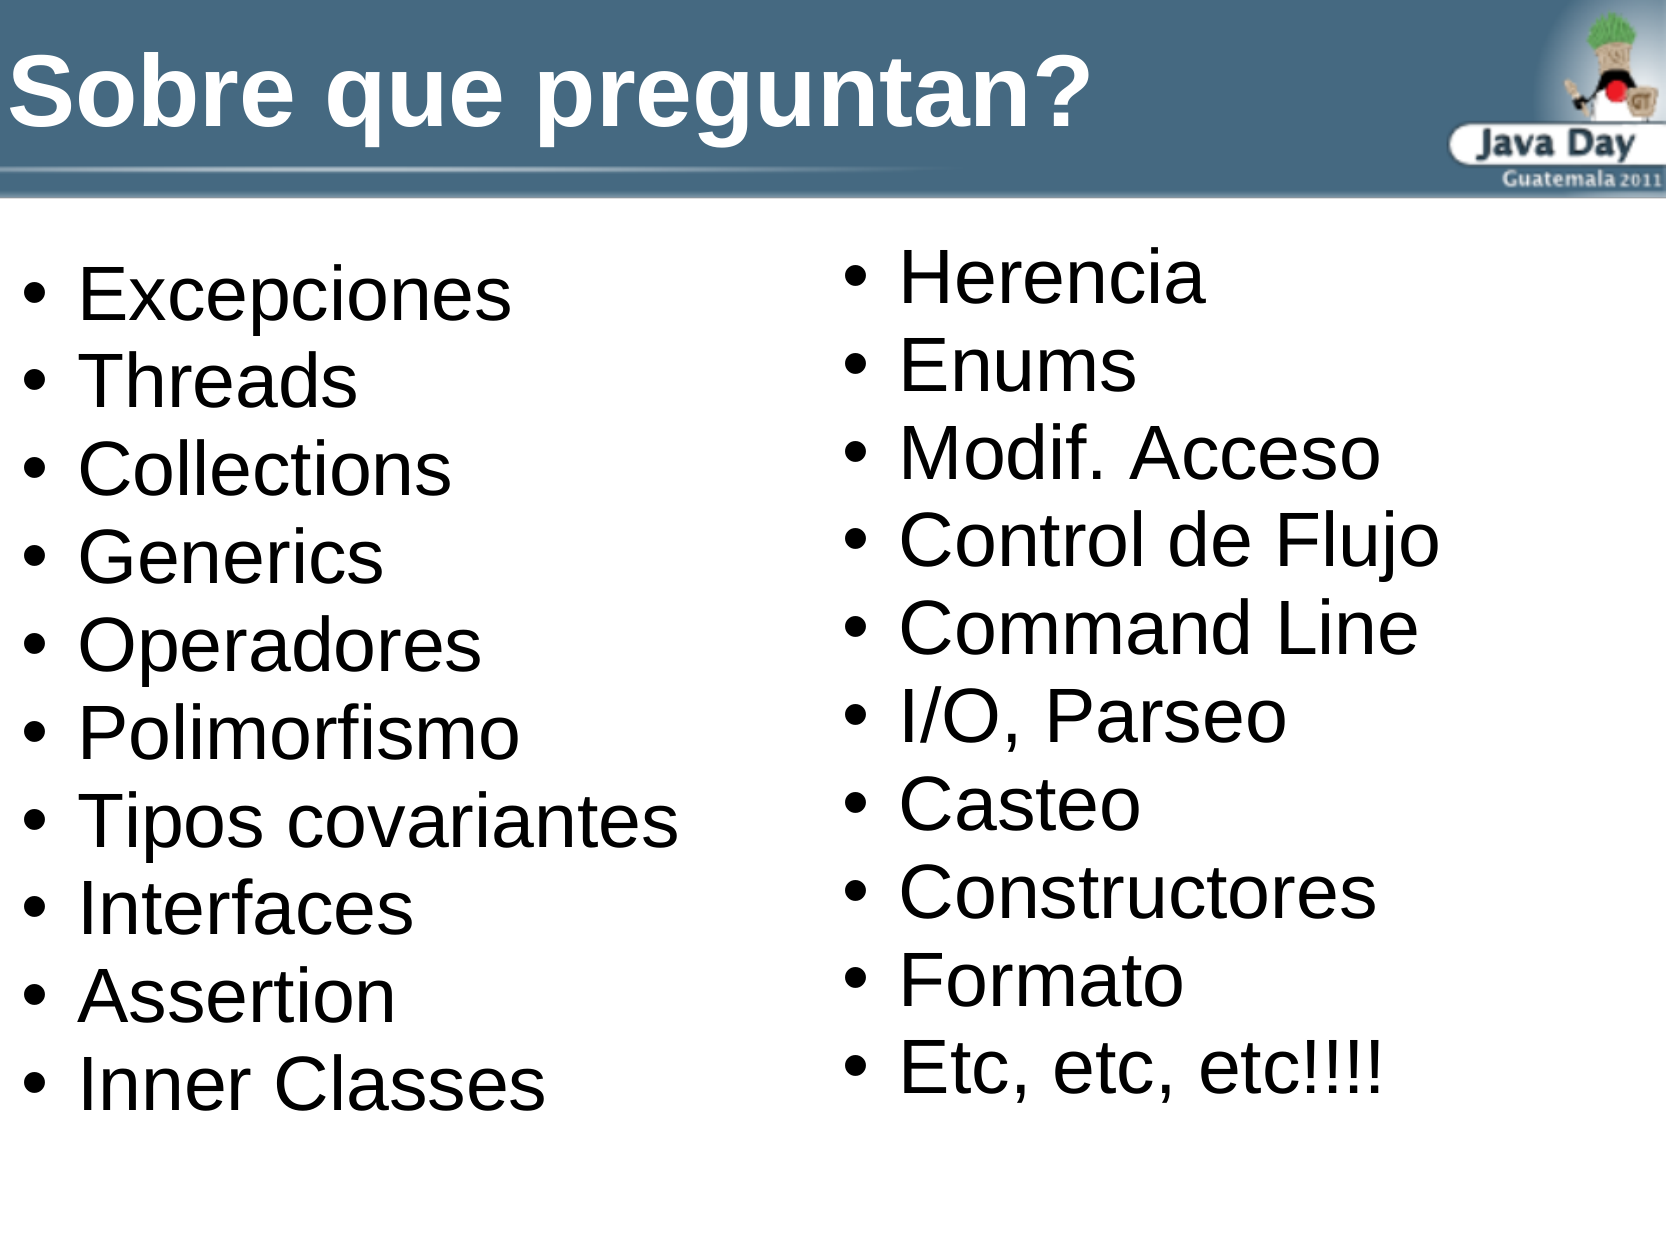

Sobre que preguntan?
Herencia
Enums
Modif. Acceso
Control de Flujo
Command Line
I/O, Parseo
Casteo
Constructores
Formato
Etc, etc, etc!!!!
Excepciones
Threads
Collections
Generics
Operadores
Polimorfismo
Tipos covariantes
Interfaces
Assertion
Inner Classes